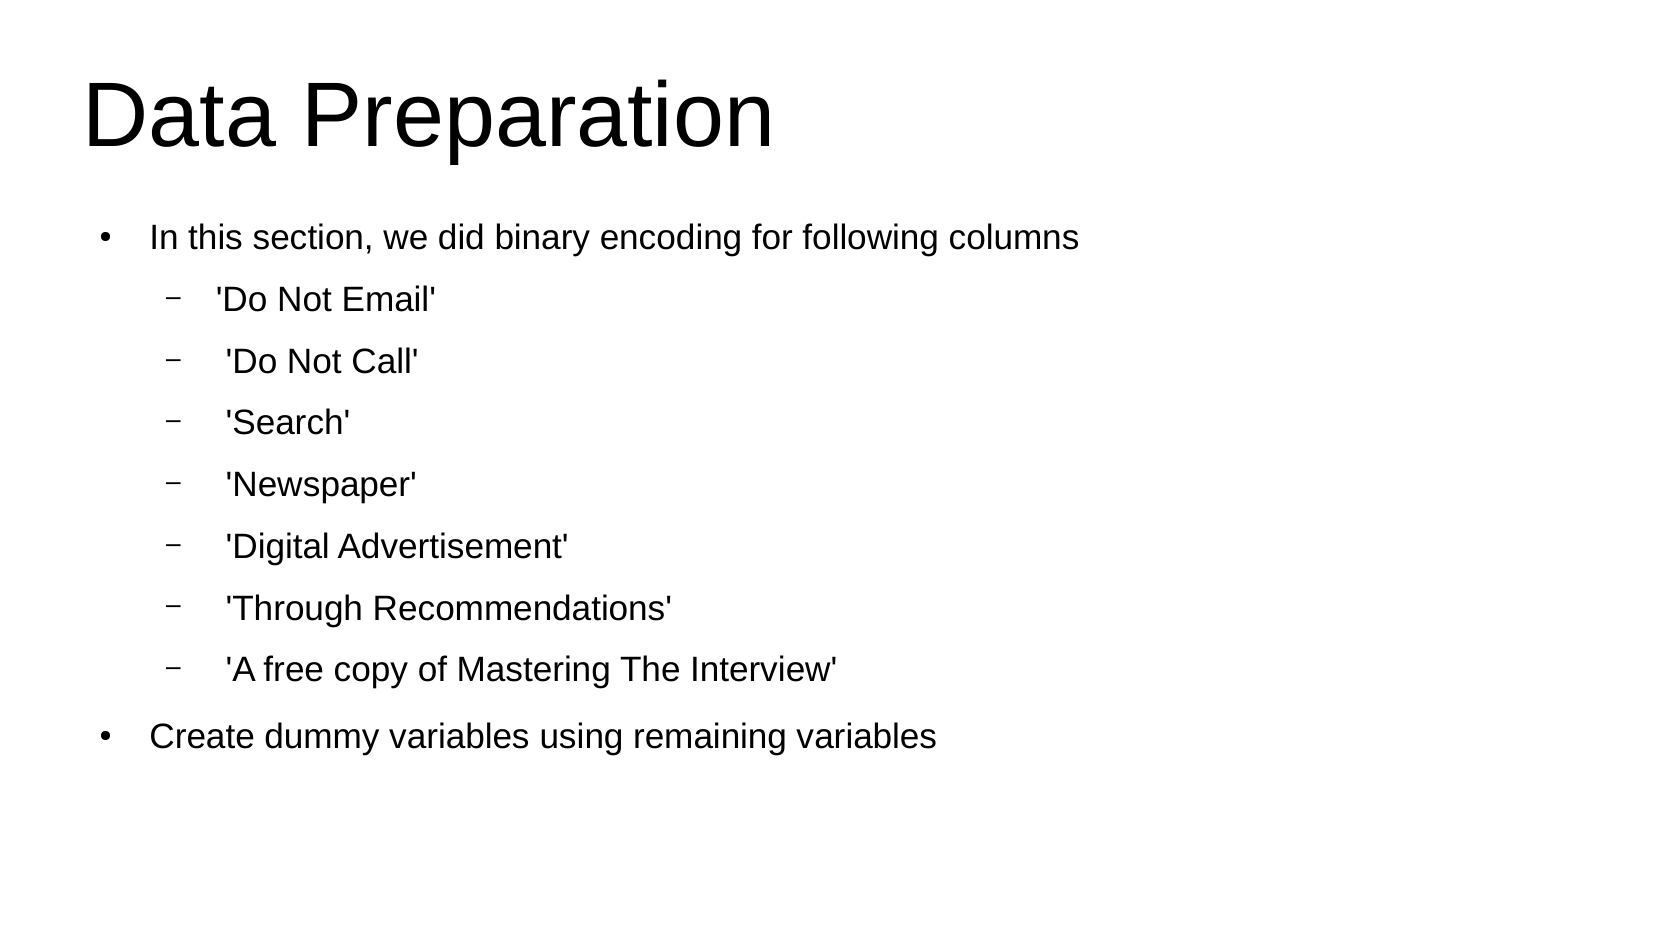

# Data Preparation
In this section, we did binary encoding for following columns
'Do Not Email'
 'Do Not Call'
 'Search'
 'Newspaper'
 'Digital Advertisement'
 'Through Recommendations'
 'A free copy of Mastering The Interview'
Create dummy variables using remaining variables